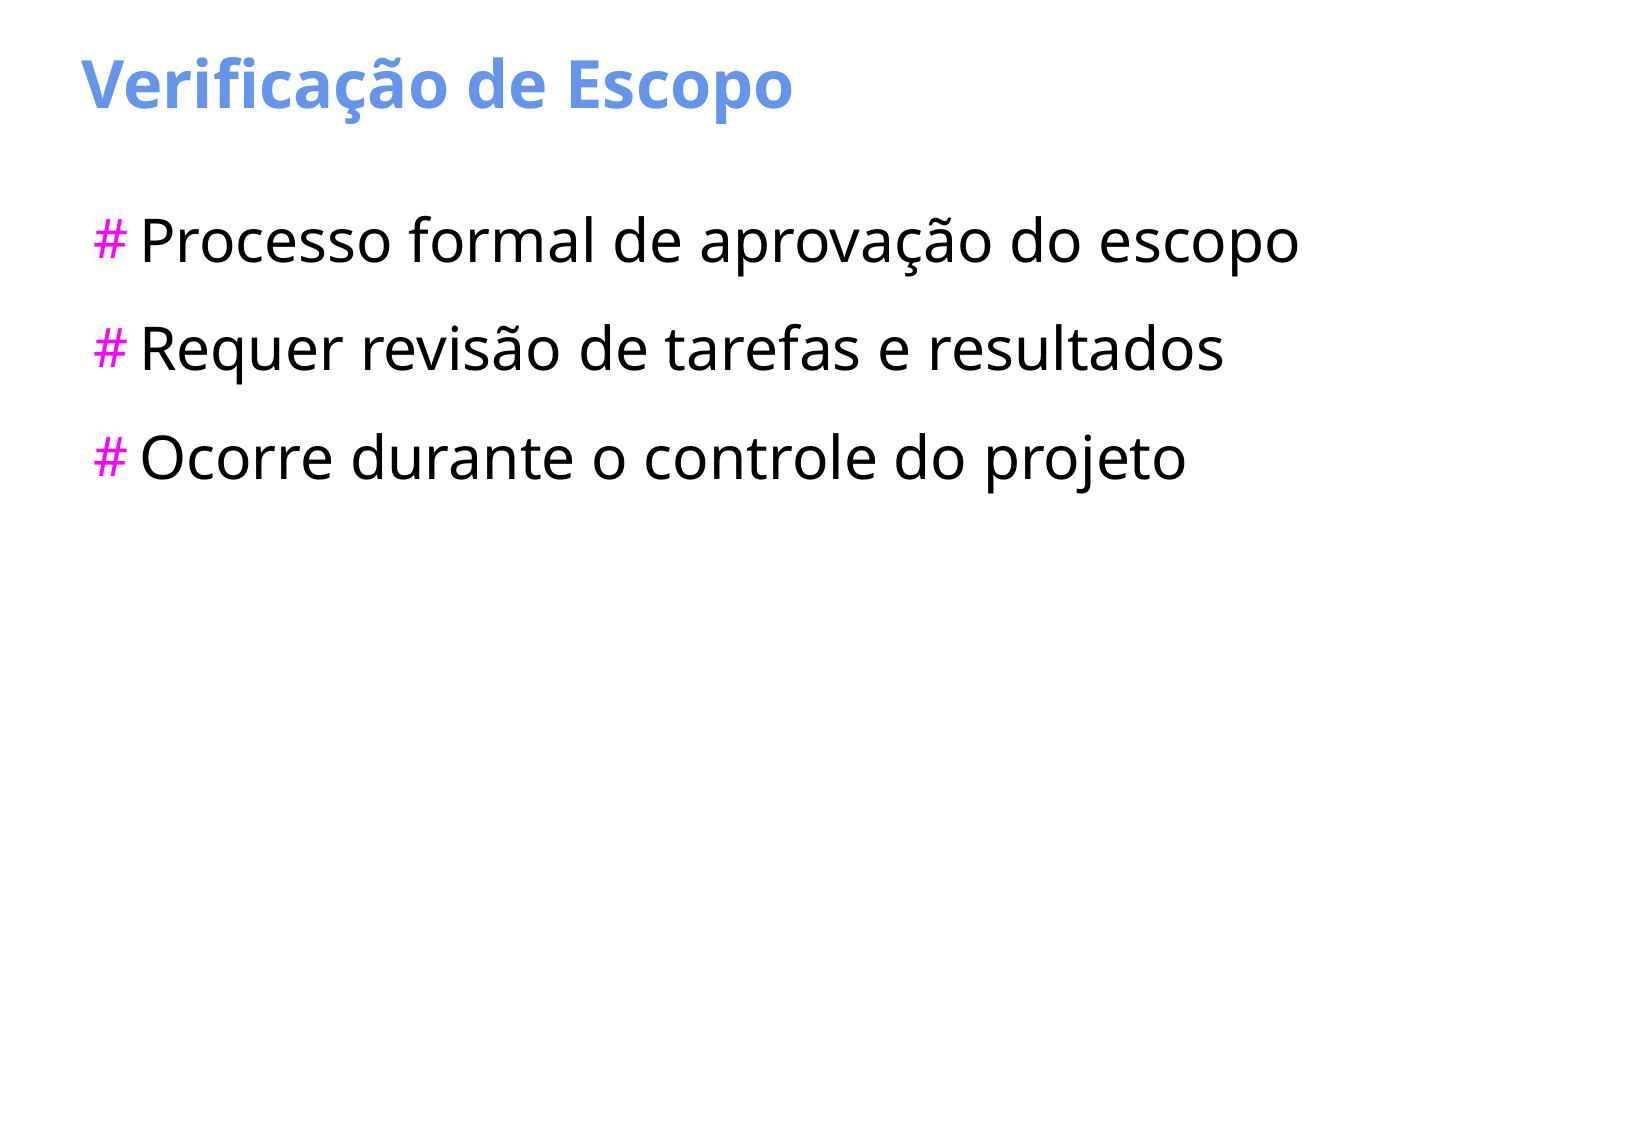

# Verificação de Escopo
Processo formal de aprovação do escopo
Requer revisão de tarefas e resultados
Ocorre durante o controle do projeto